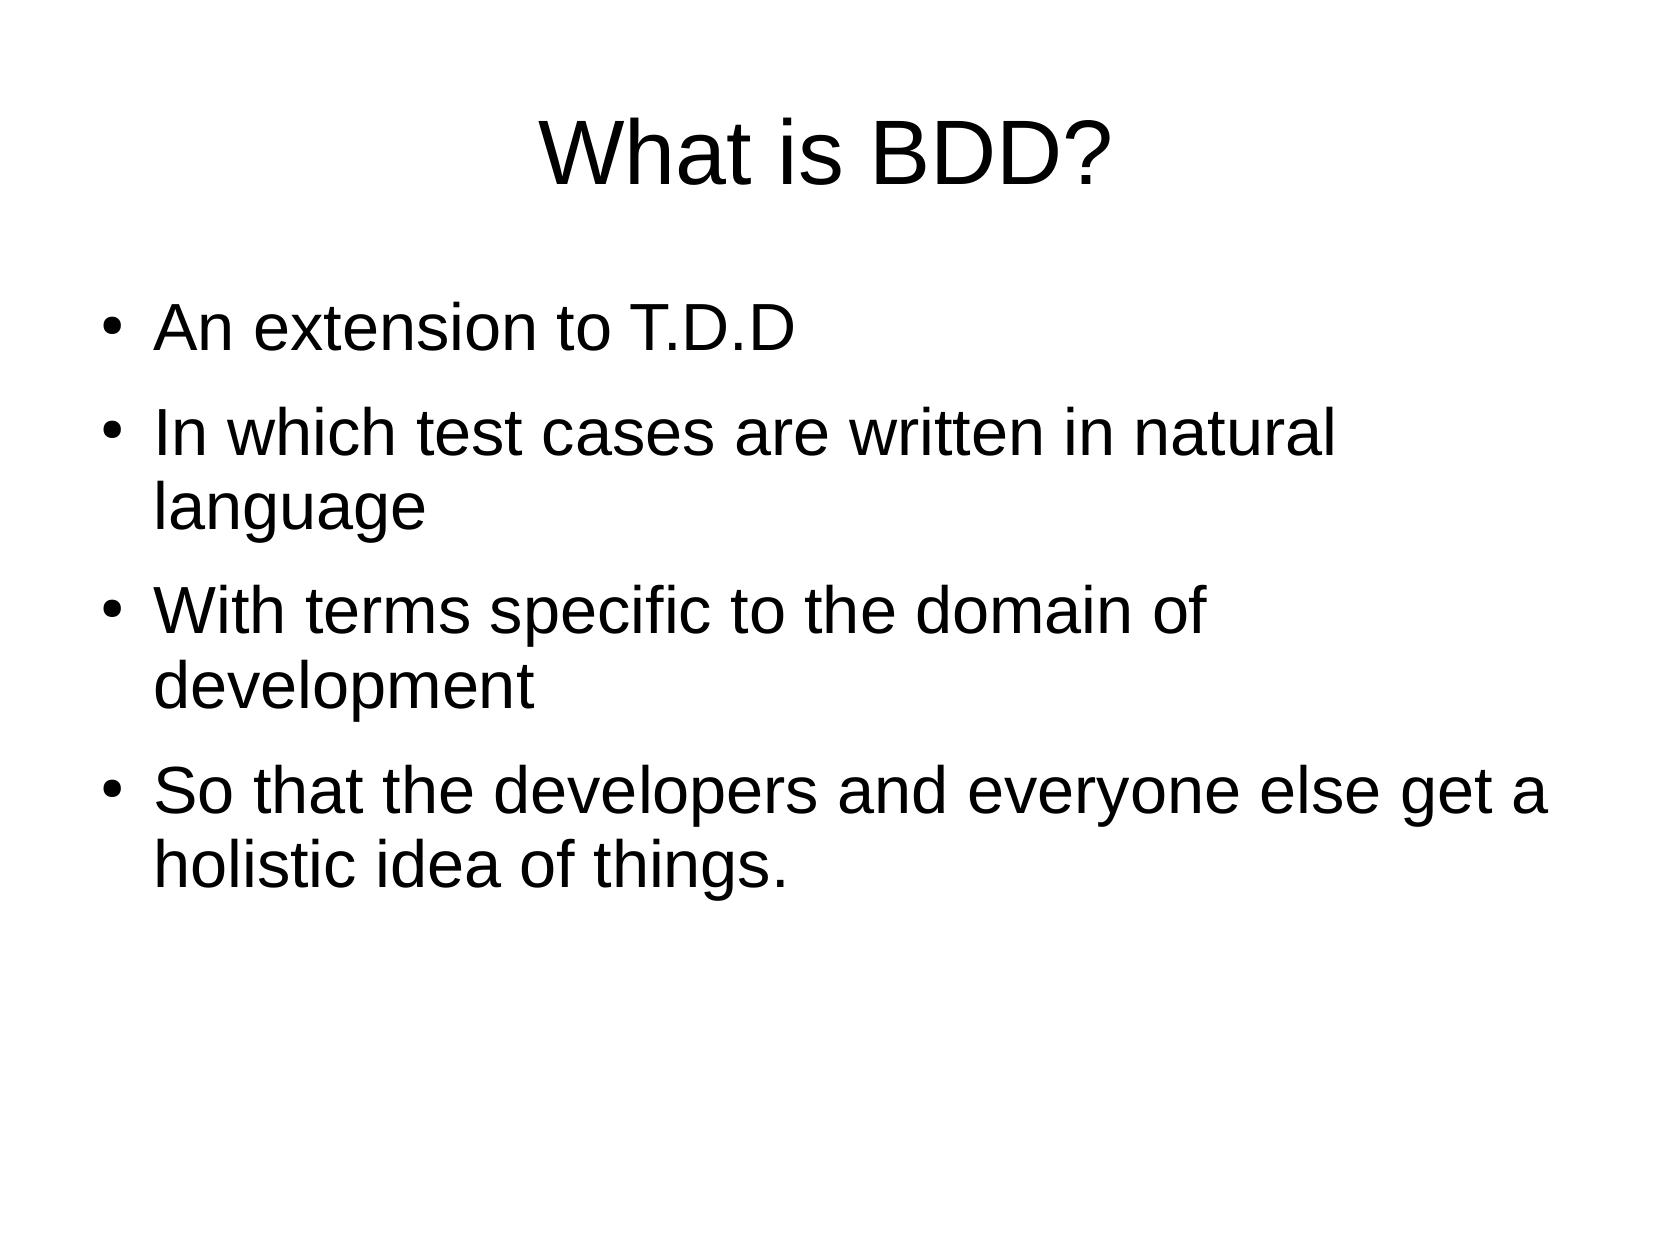

# What is BDD?
An extension to T.D.D
In which test cases are written in natural language
With terms specific to the domain of development
So that the developers and everyone else get a holistic idea of things.